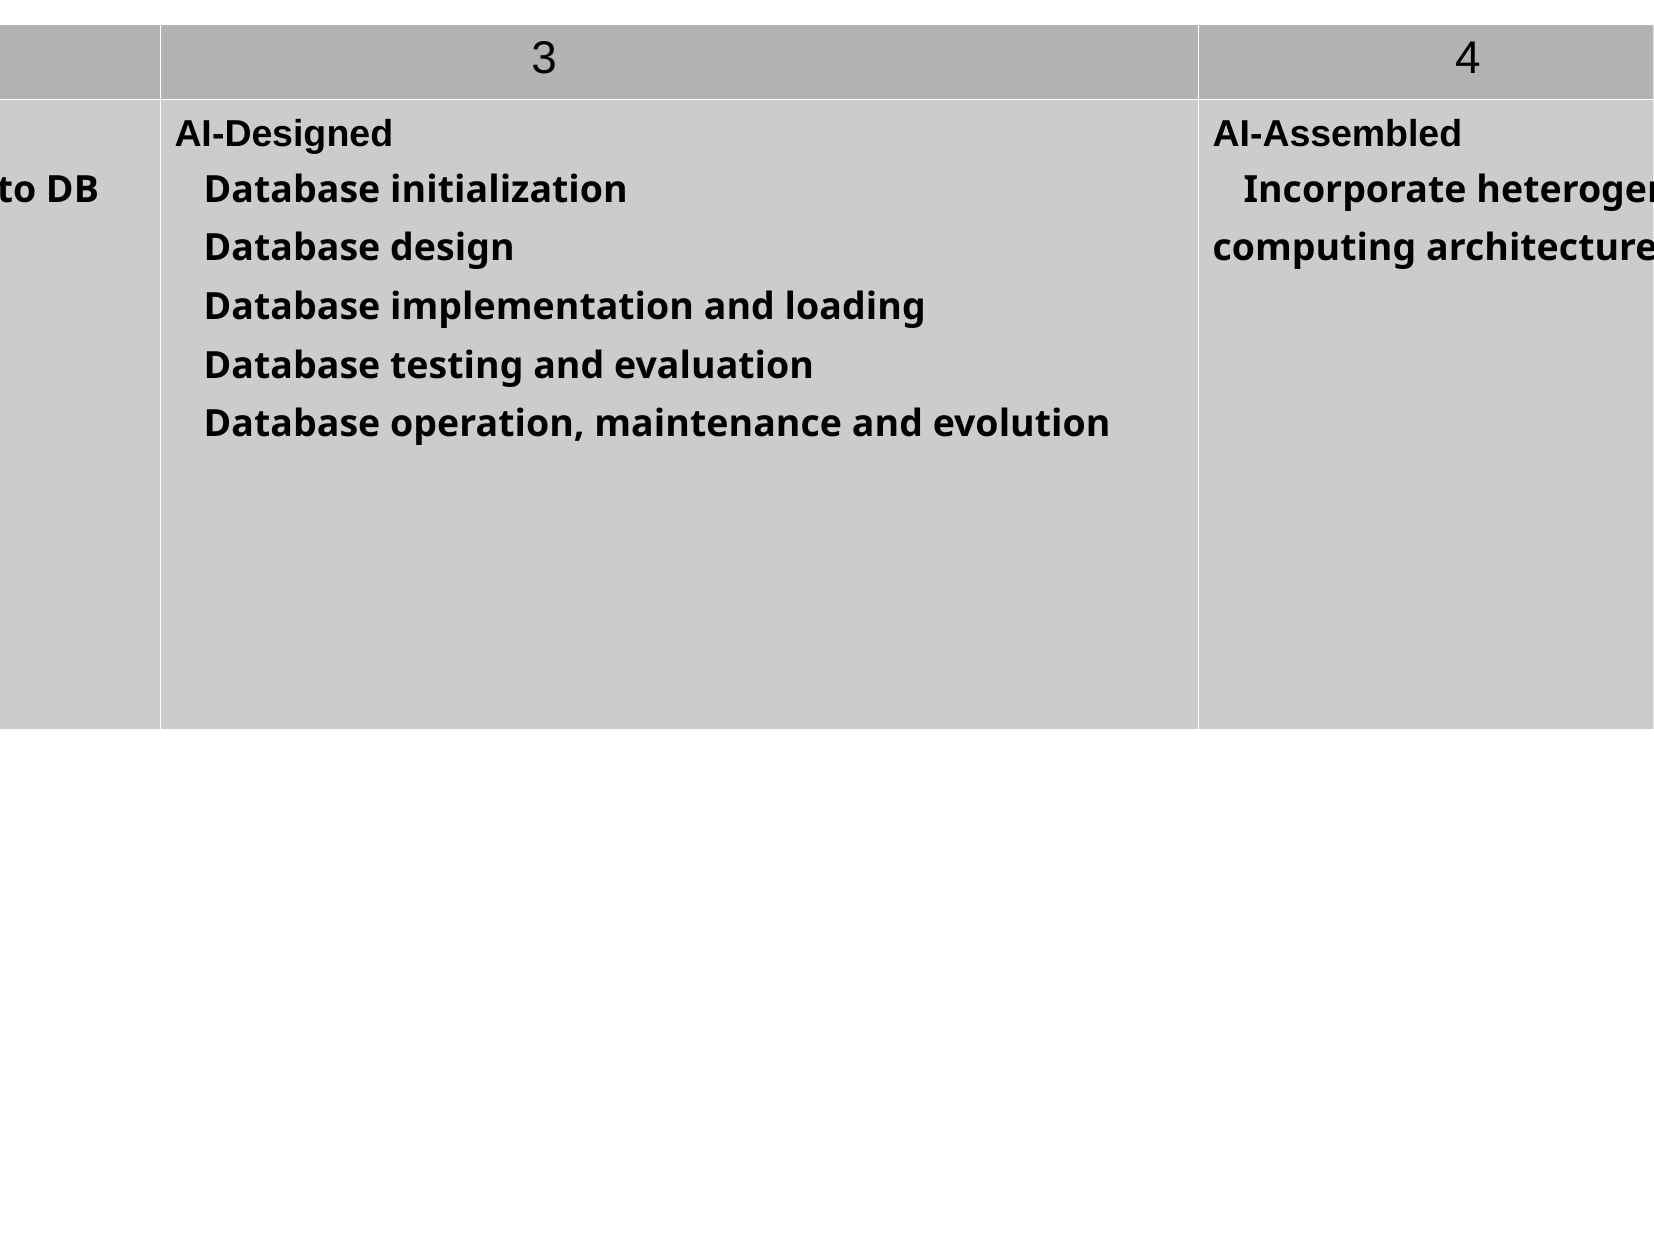

| Stage | 1 | 2 | 3 | 4 | 5 |
| --- | --- | --- | --- | --- | --- |
| | AI-Advised Workload Manager (e.g., modeling, scheduling, predicting) SQL Optimization (e.g., SQL rewriter, view advisor, index advisor) DB Maintenance (e.g., performance monitoring, configuration optimization, data migration, fault tolerance) Security (e.g., intelligent masking, intelligent auditing, intelligent detecting) | AI-Assisted Merge AI tools into DB kernel | AI-Designed Database initialization Database design Database implementation and loading Database testing and evaluation Database operation, maintenance and evolution | AI-Assembled Incorporate heterogeneous computing architecture | AI-Designed Database initialization Database design Database implementation and loading Database testing and evaluation Database operation, maintenance and evolution |